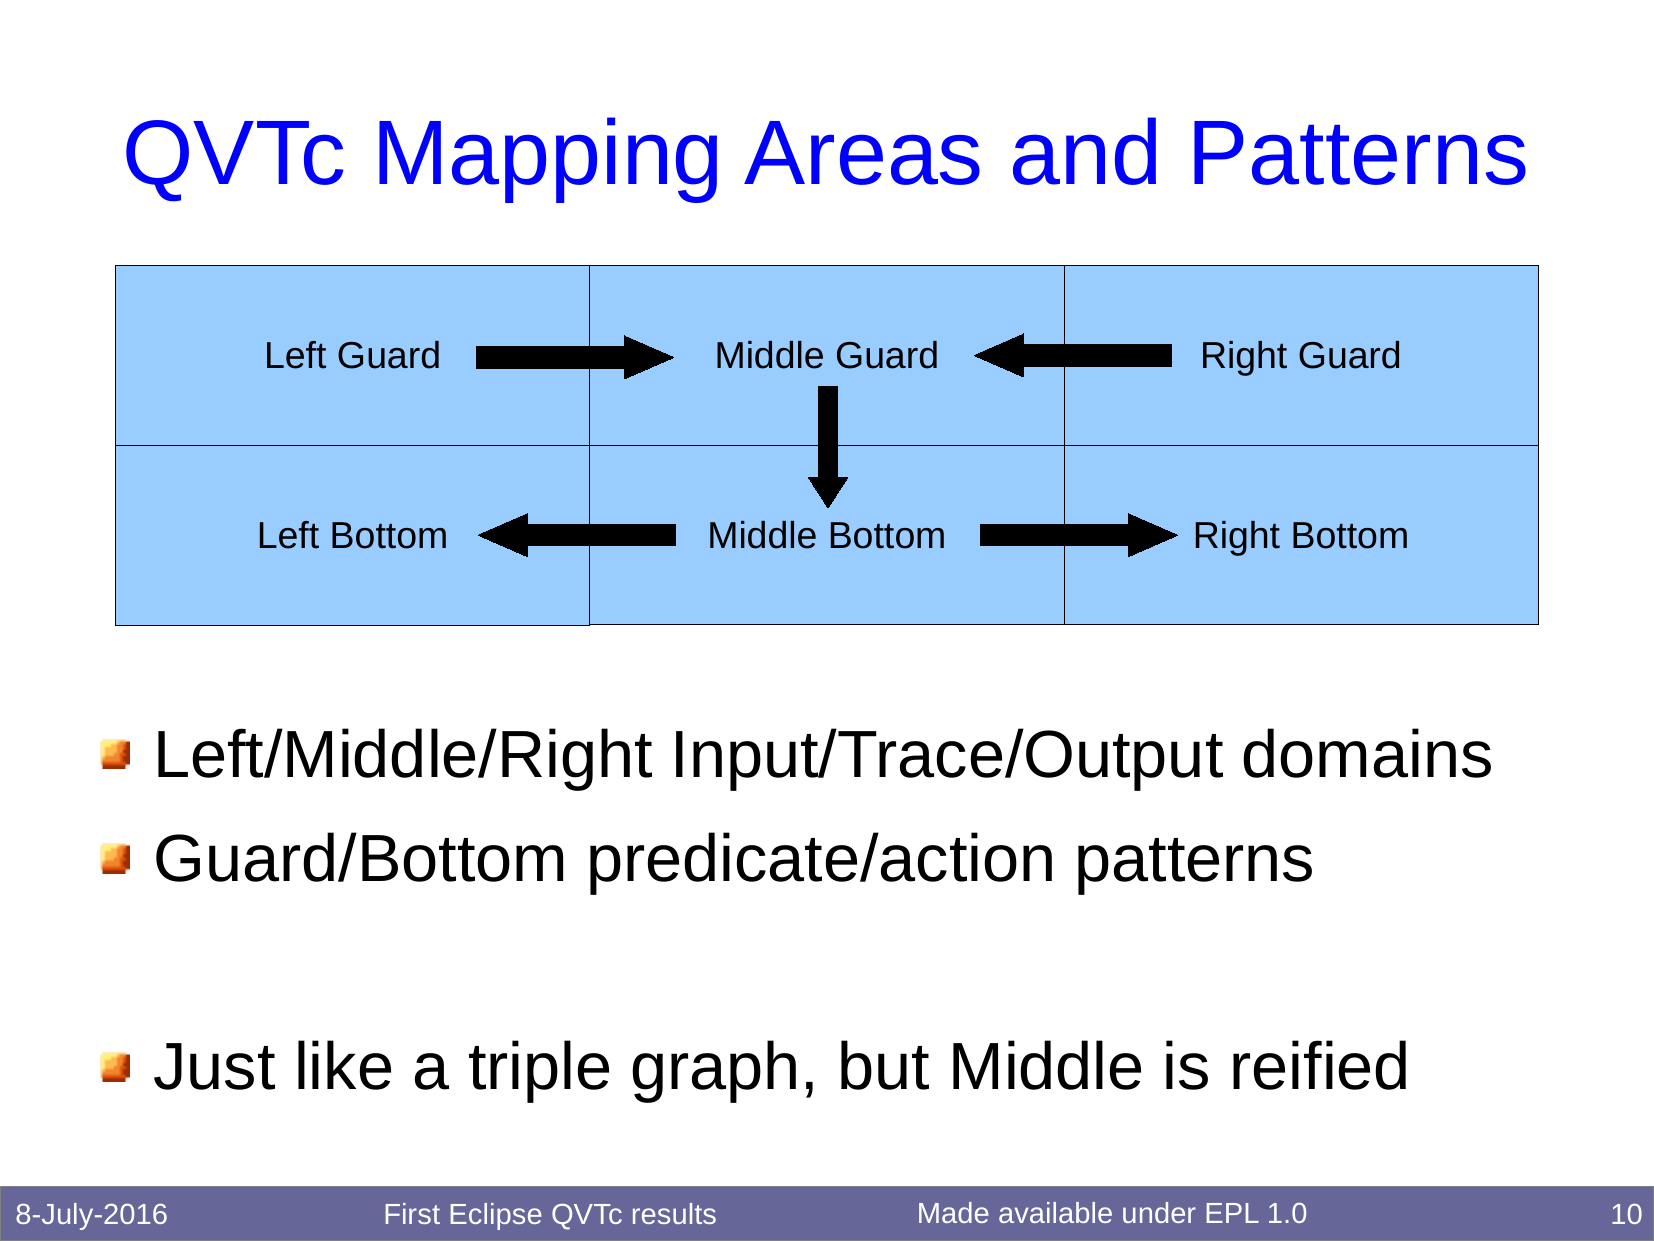

# QVTc Mapping Areas and Patterns
Left Guard
Middle Guard
Right Guard
Left Guard
Left Guard
Middle Bottom
Right Bottom
Left Bottom
Left/Middle/Right Input/Trace/Output domains
Guard/Bottom predicate/action patterns
Just like a triple graph, but Middle is reified
8-July-2016
First Eclipse QVTc results
10